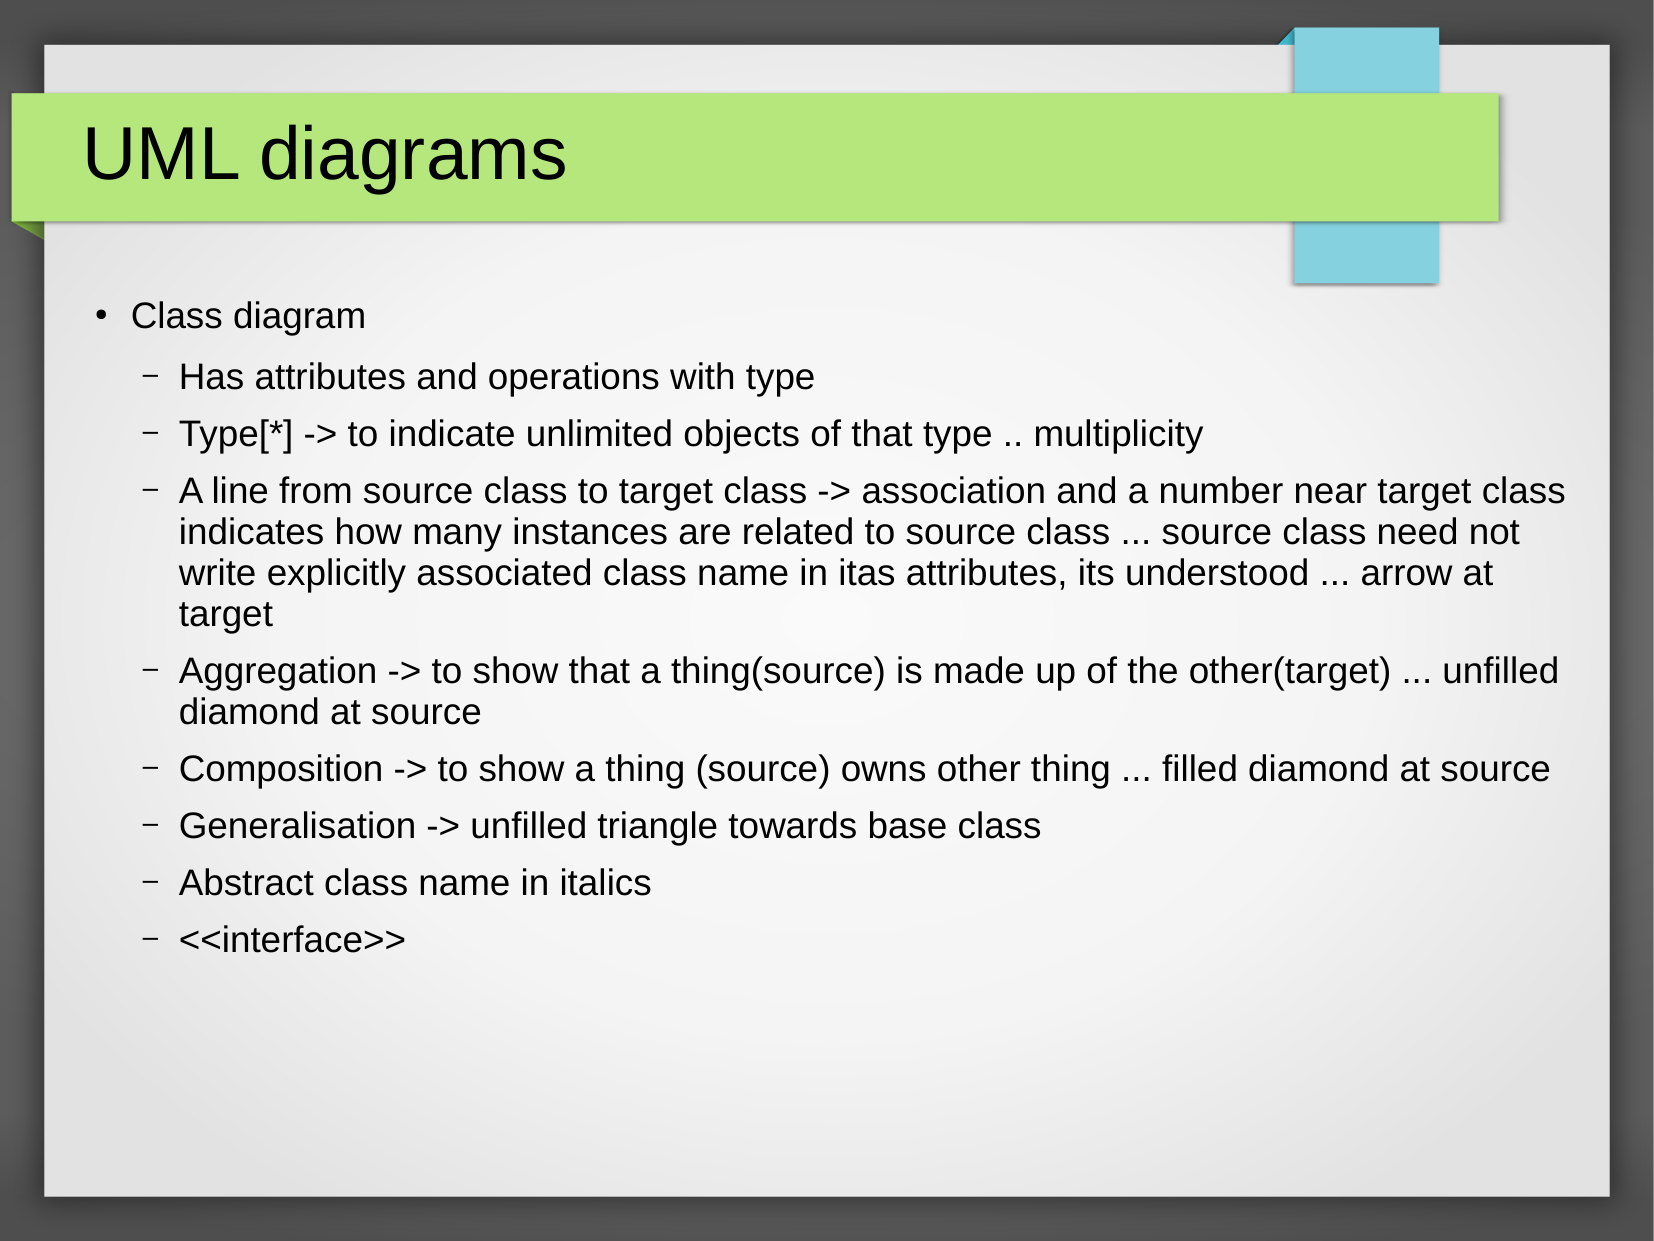

# UML diagrams
Class diagram
Has attributes and operations with type
Type[*] -> to indicate unlimited objects of that type .. multiplicity
A line from source class to target class -> association and a number near target class indicates how many instances are related to source class ... source class need not write explicitly associated class name in itas attributes, its understood ... arrow at target
Aggregation -> to show that a thing(source) is made up of the other(target) ... unfilled diamond at source
Composition -> to show a thing (source) owns other thing ... filled diamond at source
Generalisation -> unfilled triangle towards base class
Abstract class name in italics
<<interface>>